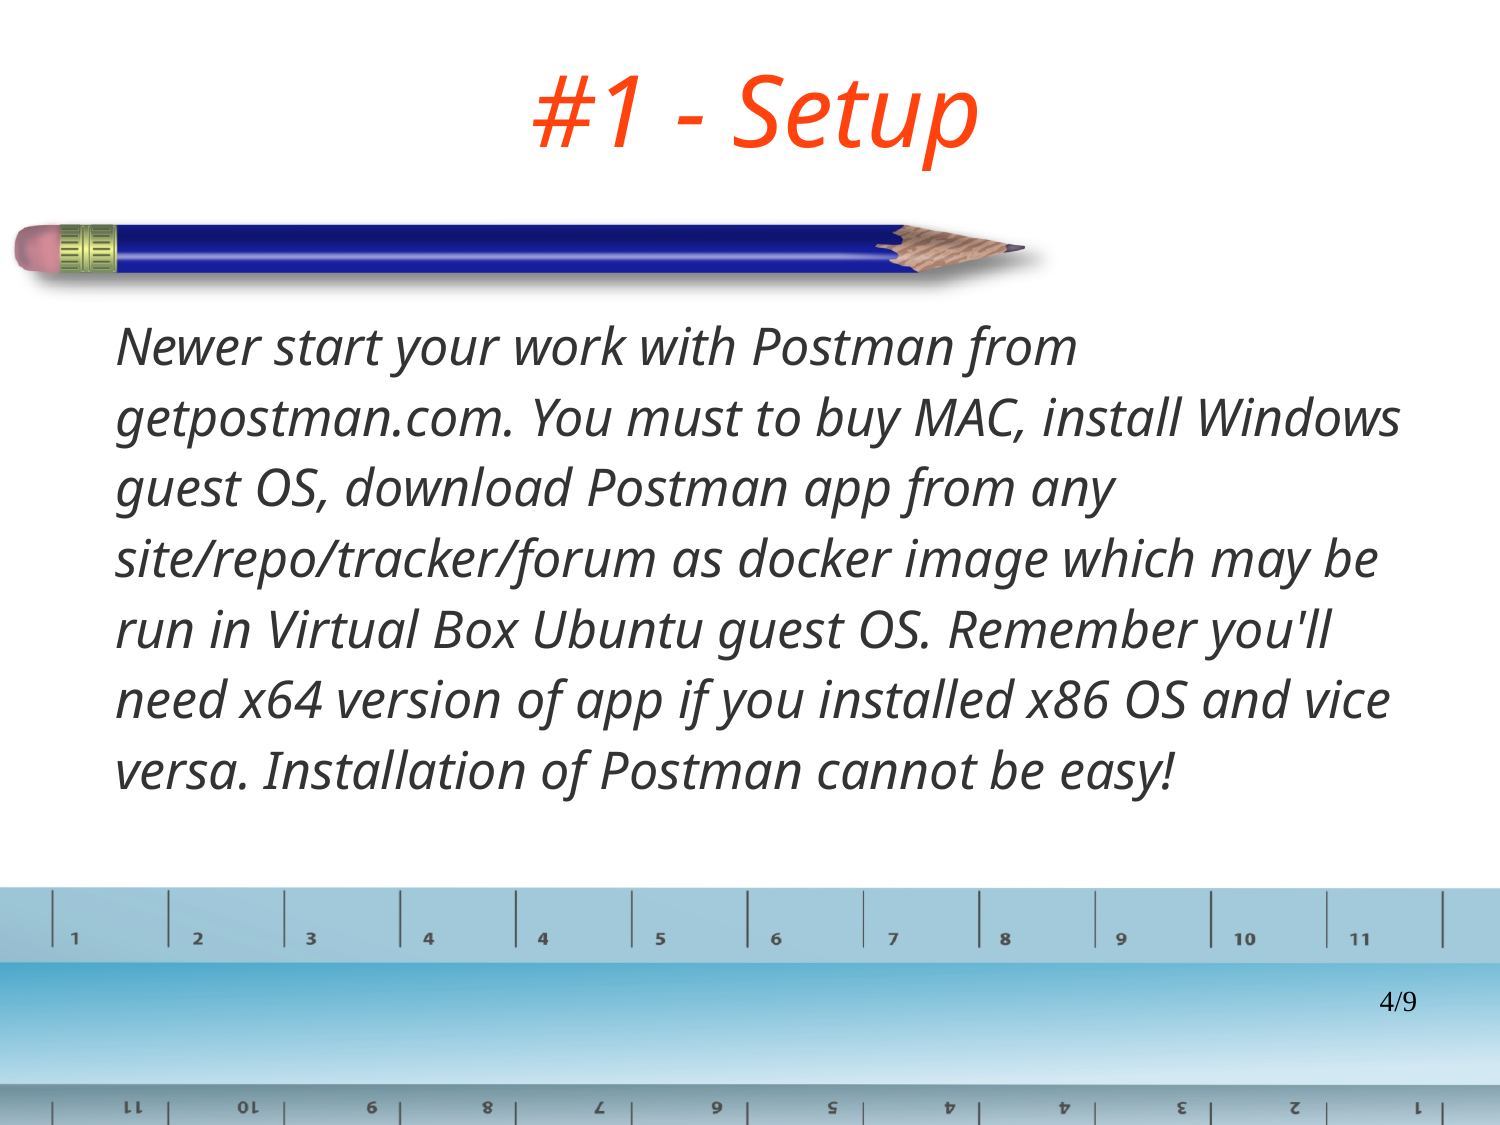

# #1 - Setup
Newer start your work with Postman from getpostman.com. You must to buy MAC, install Windows guest OS, download Postman app from any site/repo/tracker/forum as docker image which may be run in Virtual Box Ubuntu guest OS. Remember you'll need x64 version of app if you installed x86 OS and vice versa. Installation of Postman cannot be easy!